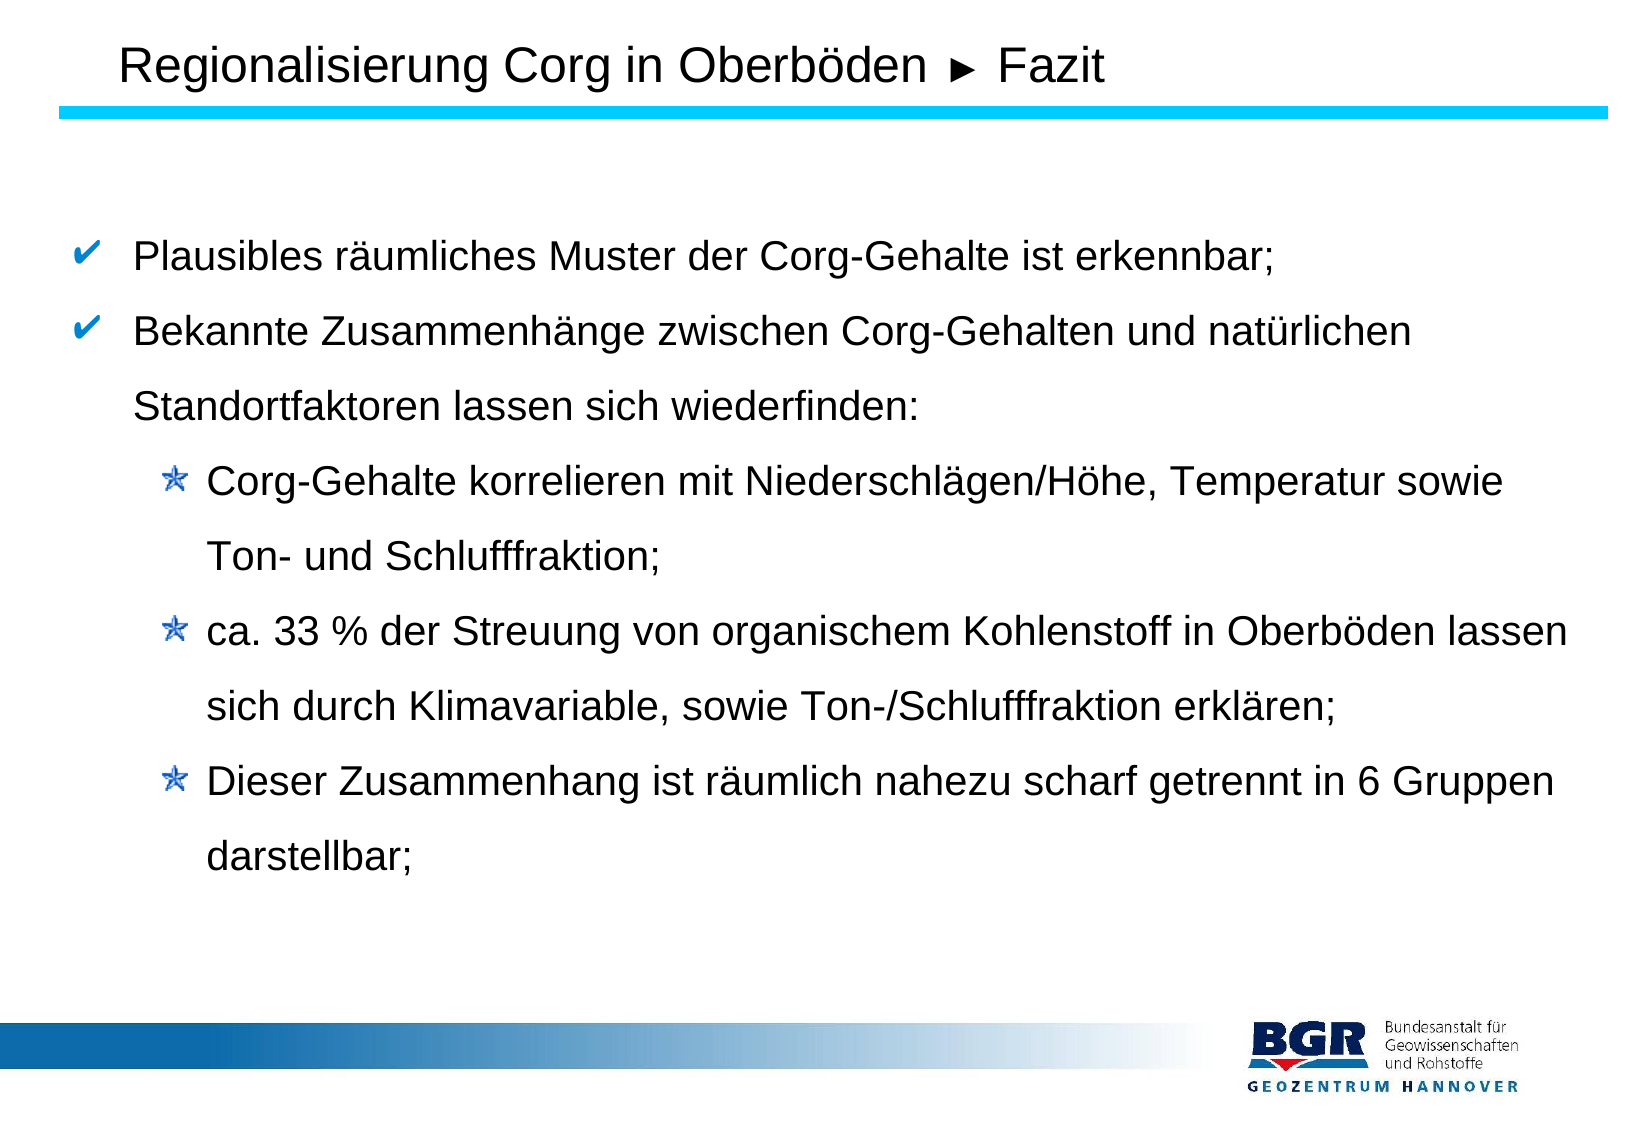

Regionalisierung Corg in Oberböden ► Fazit
Plausibles räumliches Muster der Corg-Gehalte ist erkennbar;
Bekannte Zusammenhänge zwischen Corg-Gehalten und natürlichen Standortfaktoren lassen sich wiederfinden:
Corg-Gehalte korrelieren mit Niederschlägen/Höhe, Temperatur sowie Ton- und Schlufffraktion;
ca. 33 % der Streuung von organischem Kohlenstoff in Oberböden lassen sich durch Klimavariable, sowie Ton-/Schlufffraktion erklären;
Dieser Zusammenhang ist räumlich nahezu scharf getrennt in 6 Gruppen darstellbar;